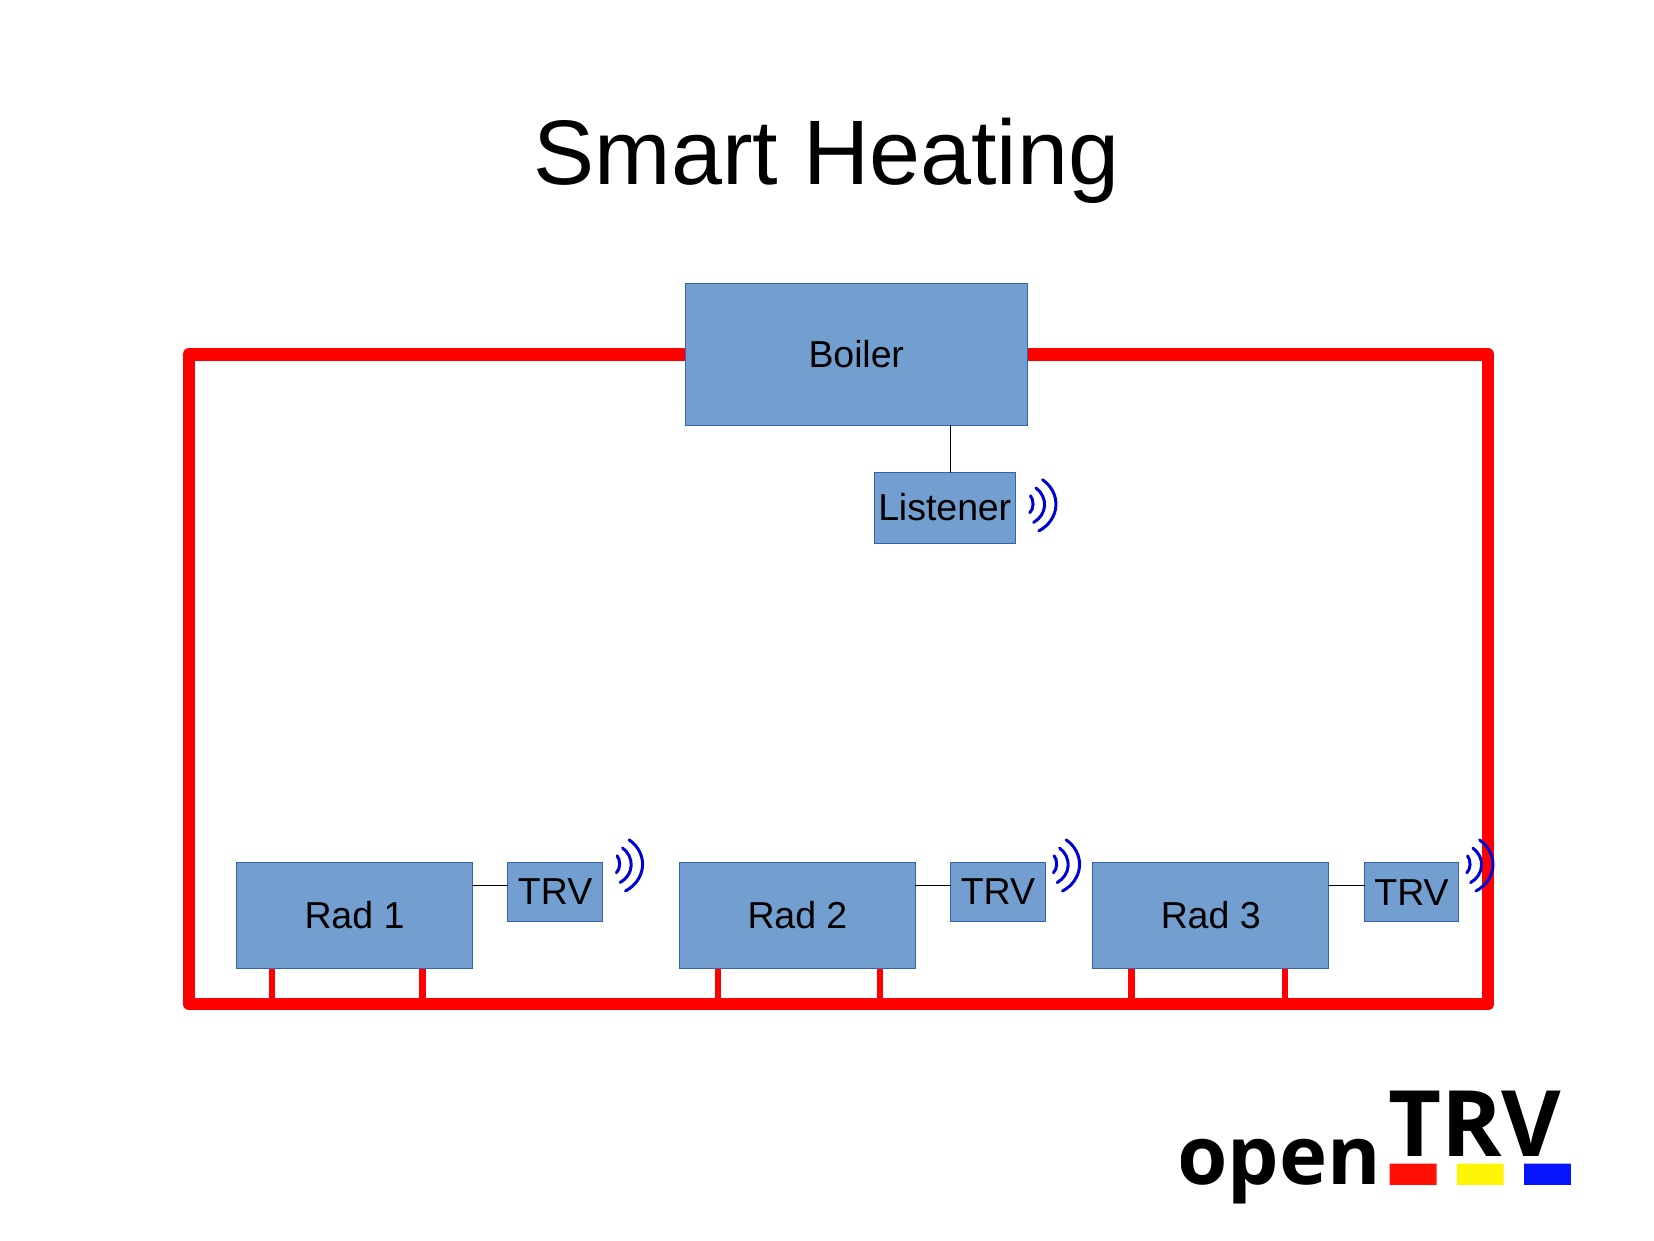

# Smart Heating
Boiler
Listener
Rad 1
TRV
Rad 2
TRV
Rad 3
TRV